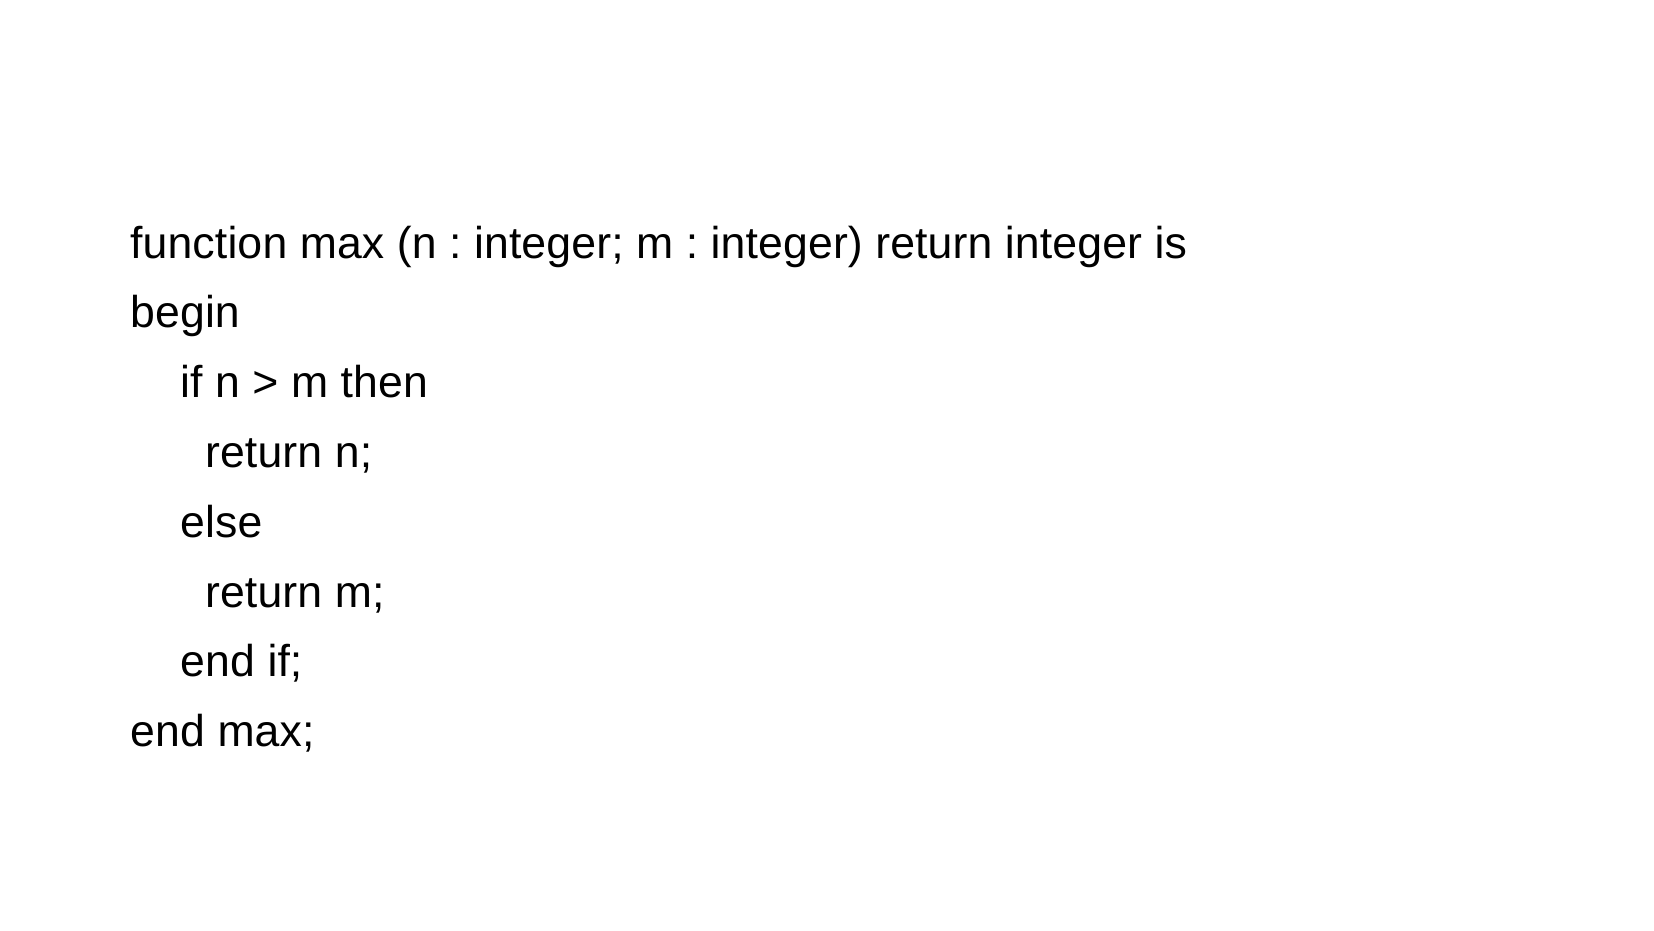

#
function max (n : integer; m : integer) return integer is
begin
 if n > m then
 return n;
 else
 return m;
 end if;
end max;